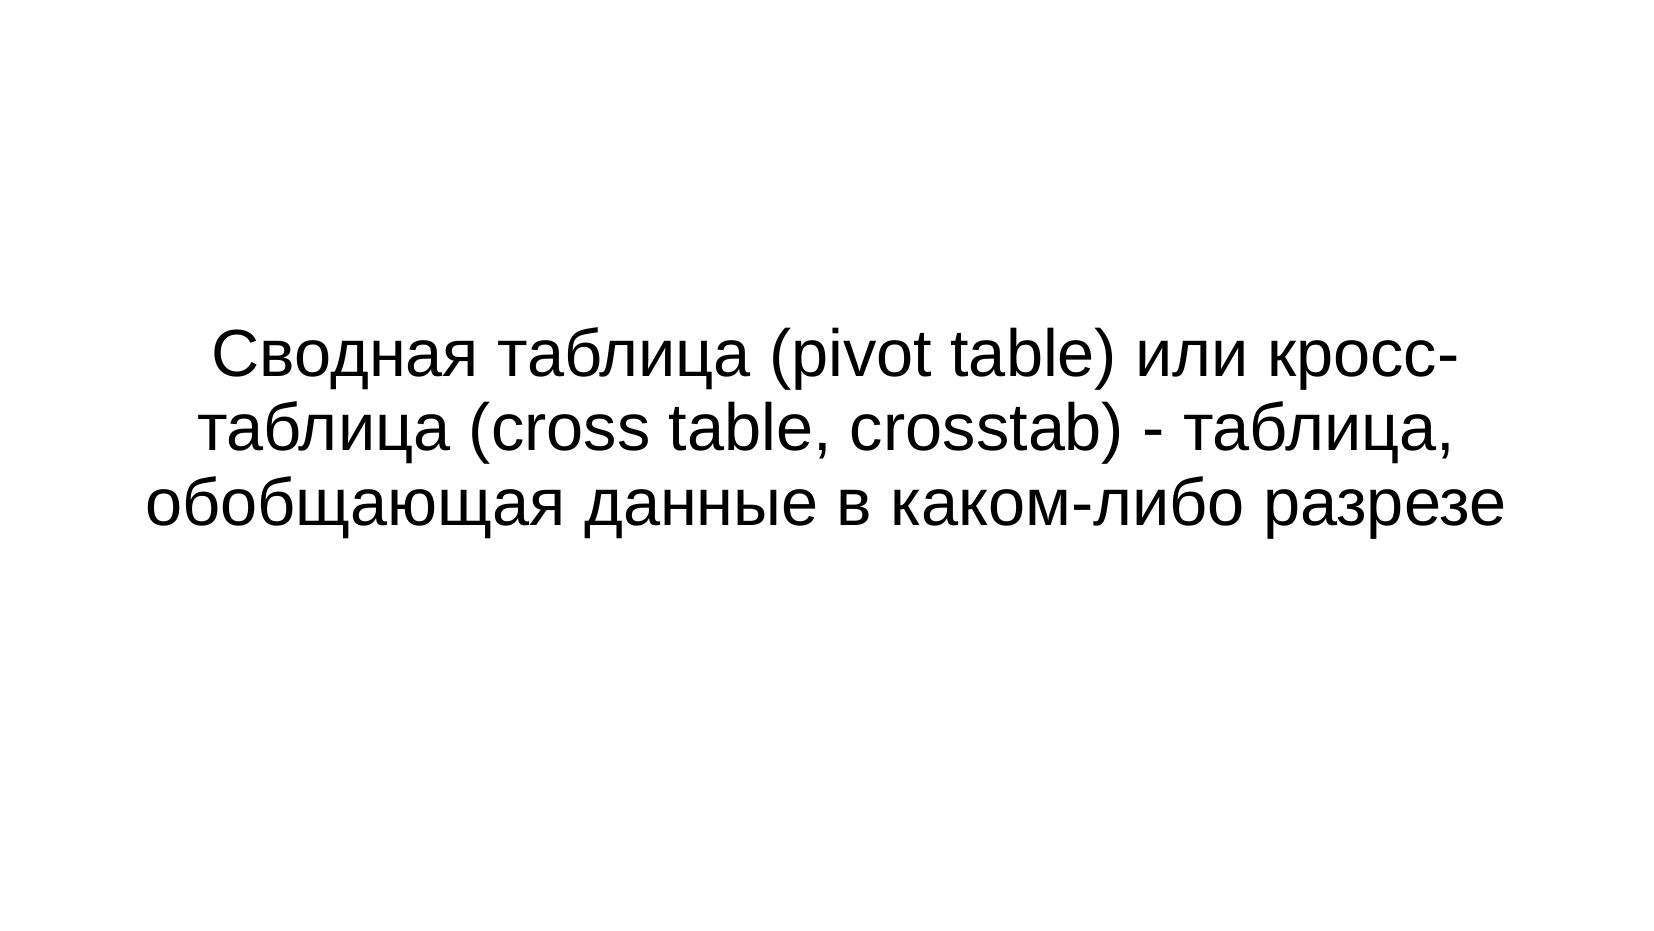

# Cводная таблица (pivot table) или кросс-таблица (cross table, crosstab) - таблица, обобщающая данные в каком-либо разрезе